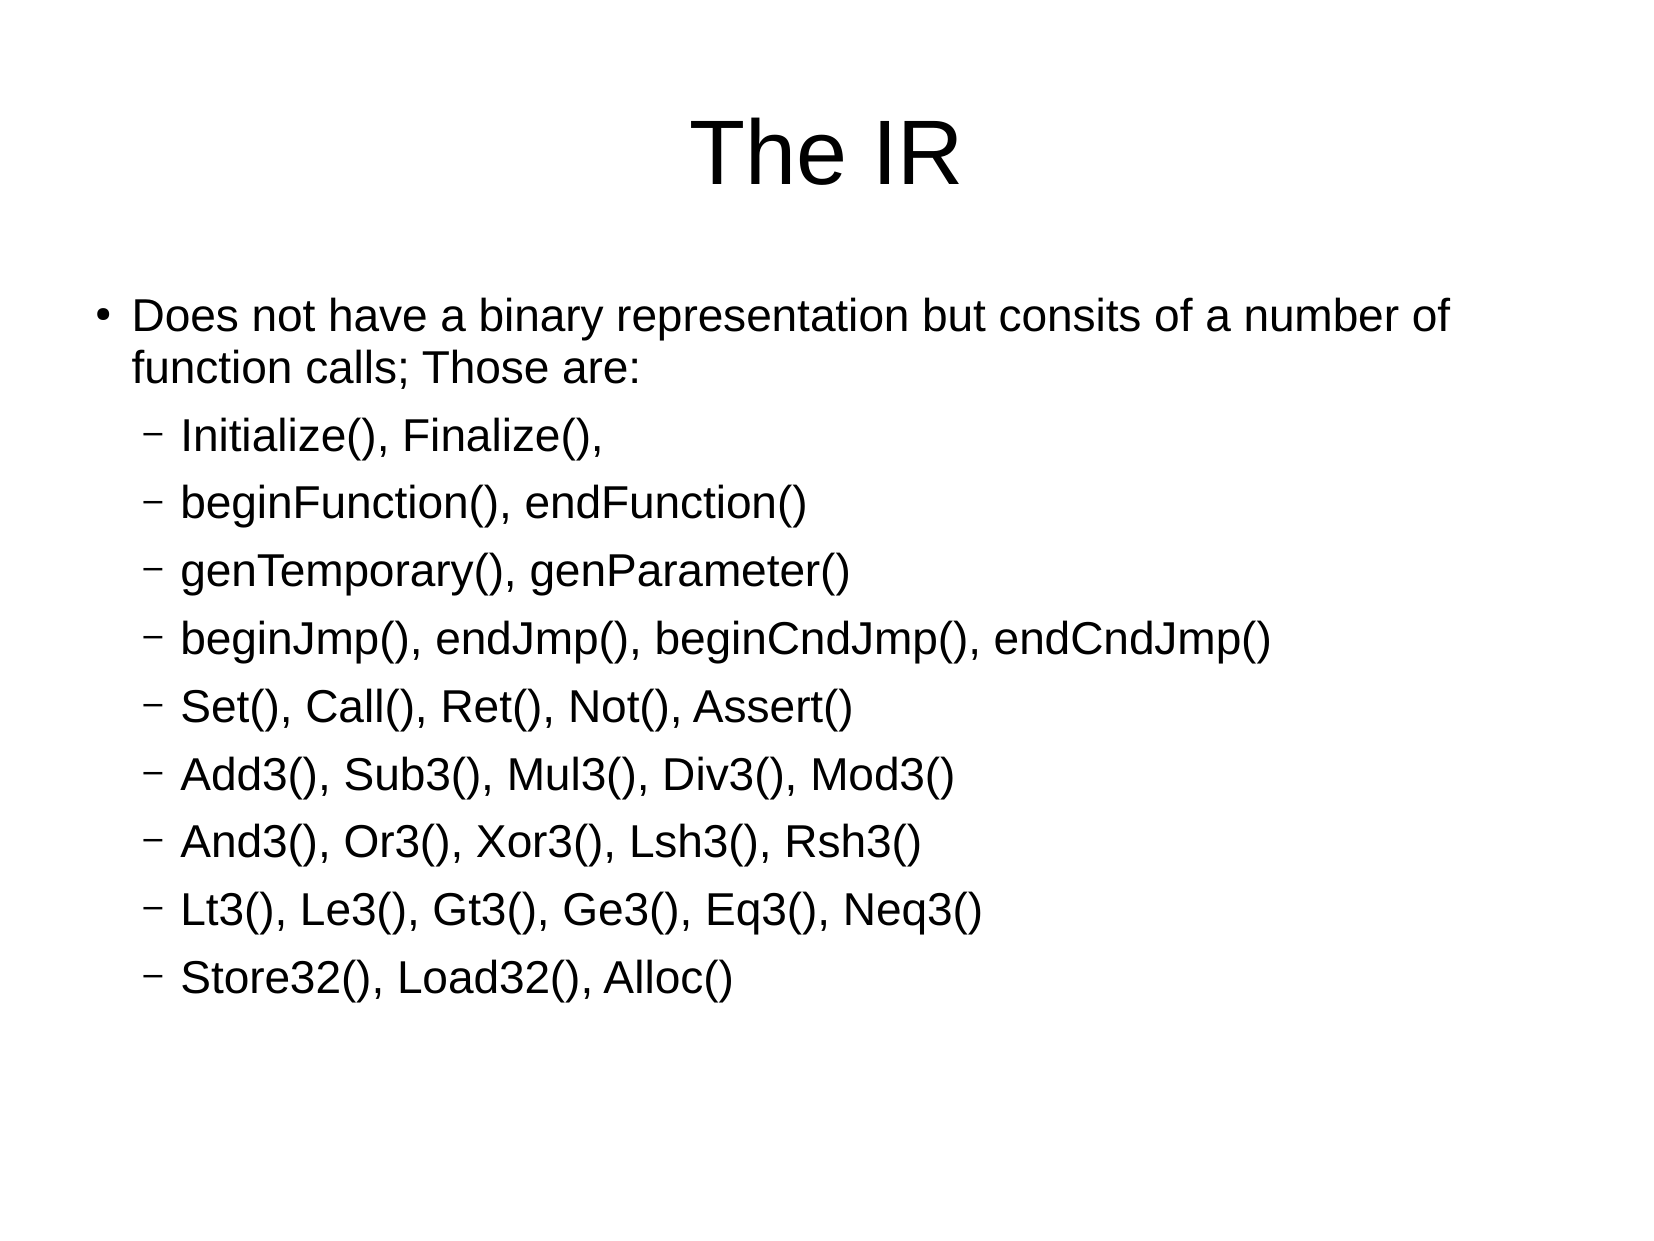

# The IR
Does not have a binary representation but consits of a number of function calls; Those are:
Initialize(), Finalize(),
beginFunction(), endFunction()
genTemporary(), genParameter()
beginJmp(), endJmp(), beginCndJmp(), endCndJmp()
Set(), Call(), Ret(), Not(), Assert()
Add3(), Sub3(), Mul3(), Div3(), Mod3()
And3(), Or3(), Xor3(), Lsh3(), Rsh3()
Lt3(), Le3(), Gt3(), Ge3(), Eq3(), Neq3()
Store32(), Load32(), Alloc()